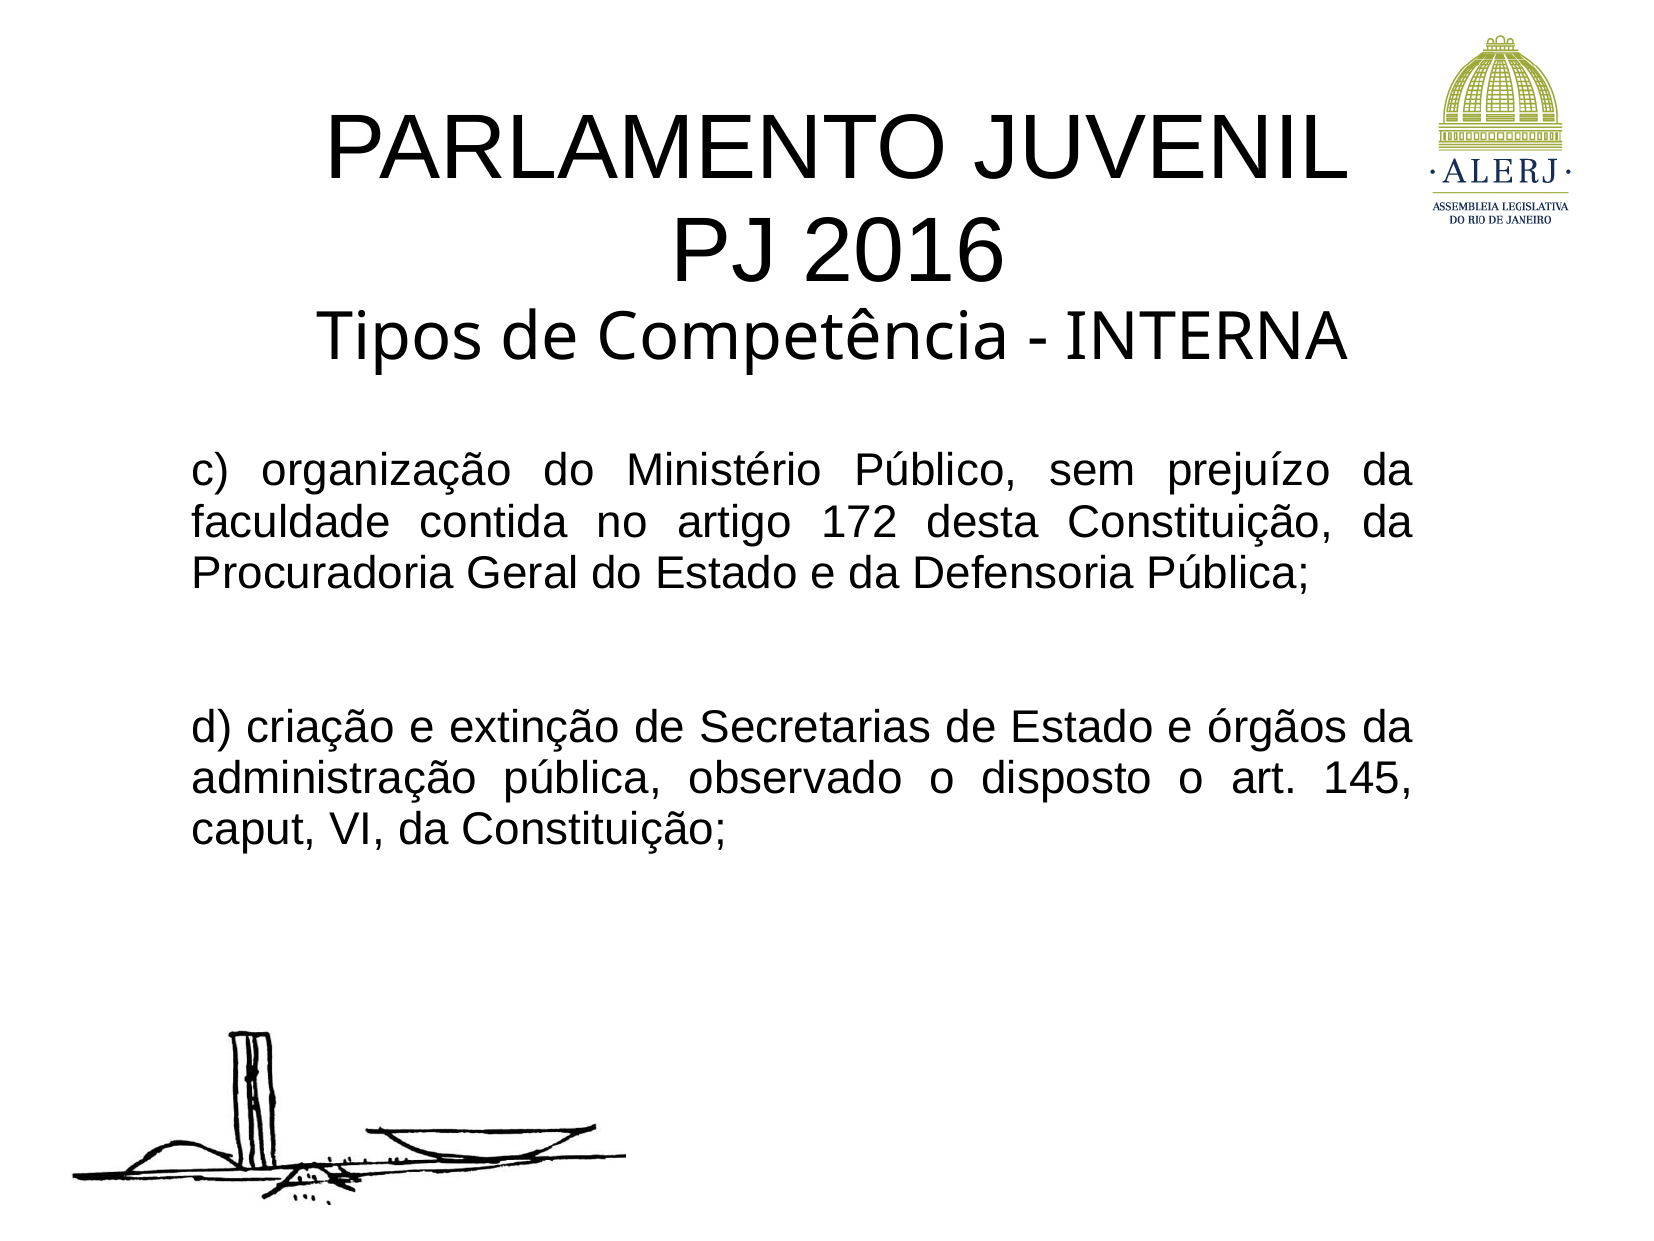

# PARLAMENTO JUVENIL PJ 2016
Tipos de Competência - INTERNA
c) organização do Ministério Público, sem prejuízo da faculdade contida no artigo 172 desta Constituição, da Procuradoria Geral do Estado e da Defensoria Pública;
d) criação e extinção de Secretarias de Estado e órgãos da administração pública, observado o disposto o art. 145, caput, VI, da Constituição;